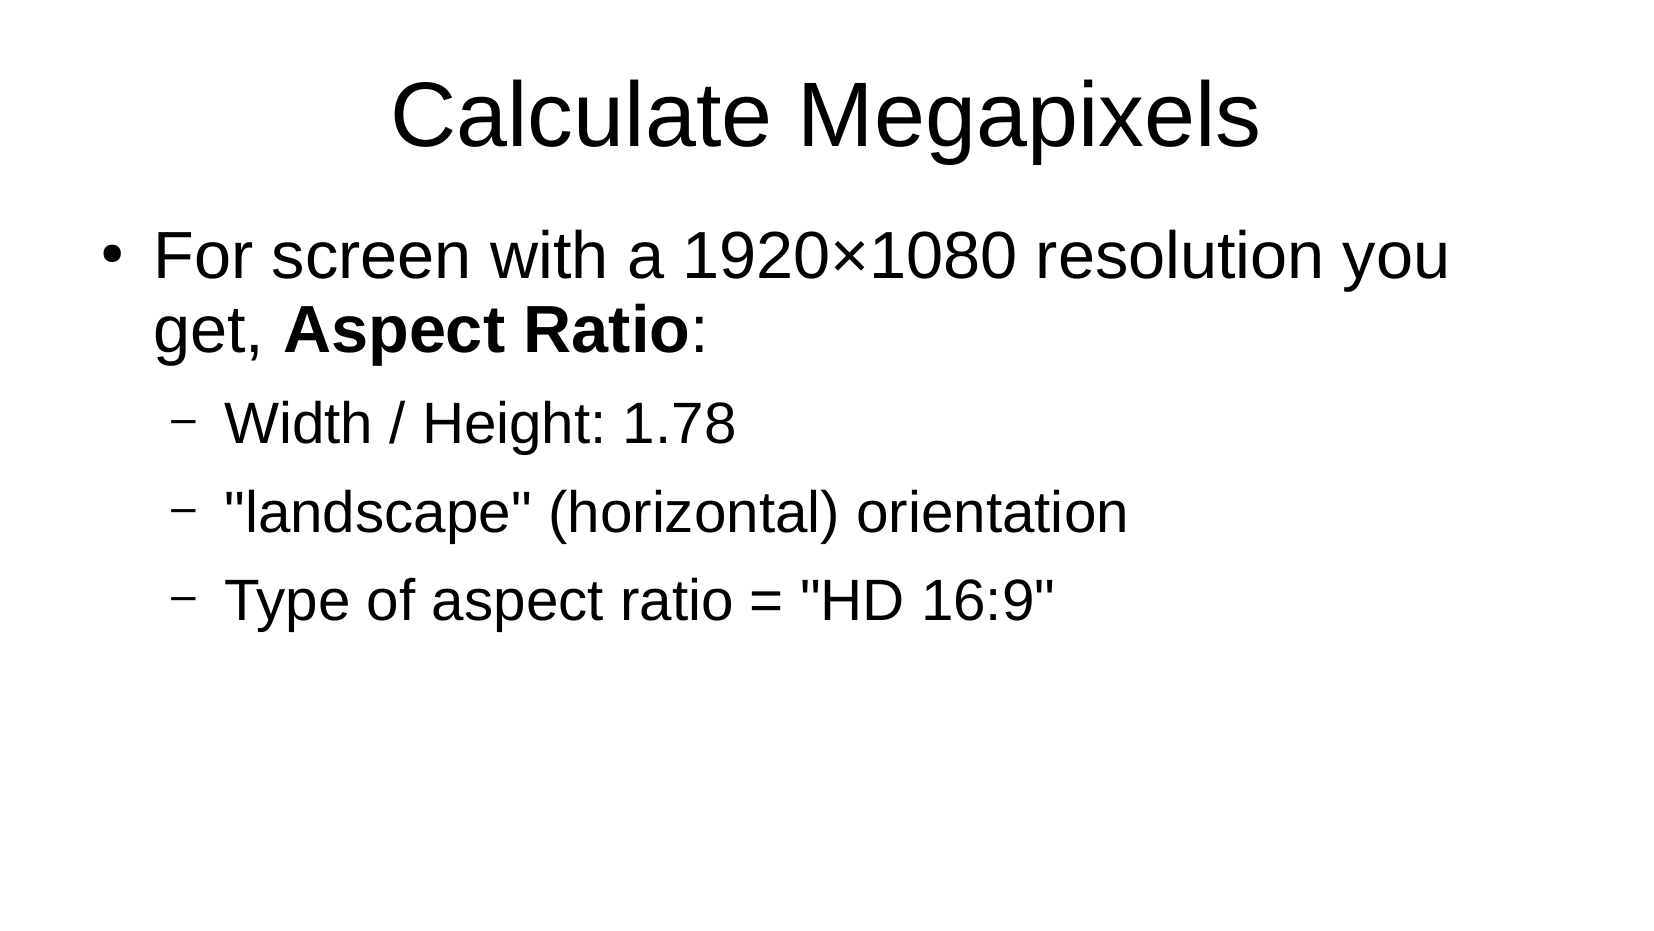

# Calculate Megapixels
For screen with a 1920×1080 resolution you get, Aspect Ratio:
Width / Height: 1.78
"landscape" (horizontal) orientation
Type of aspect ratio = "HD 16:9"